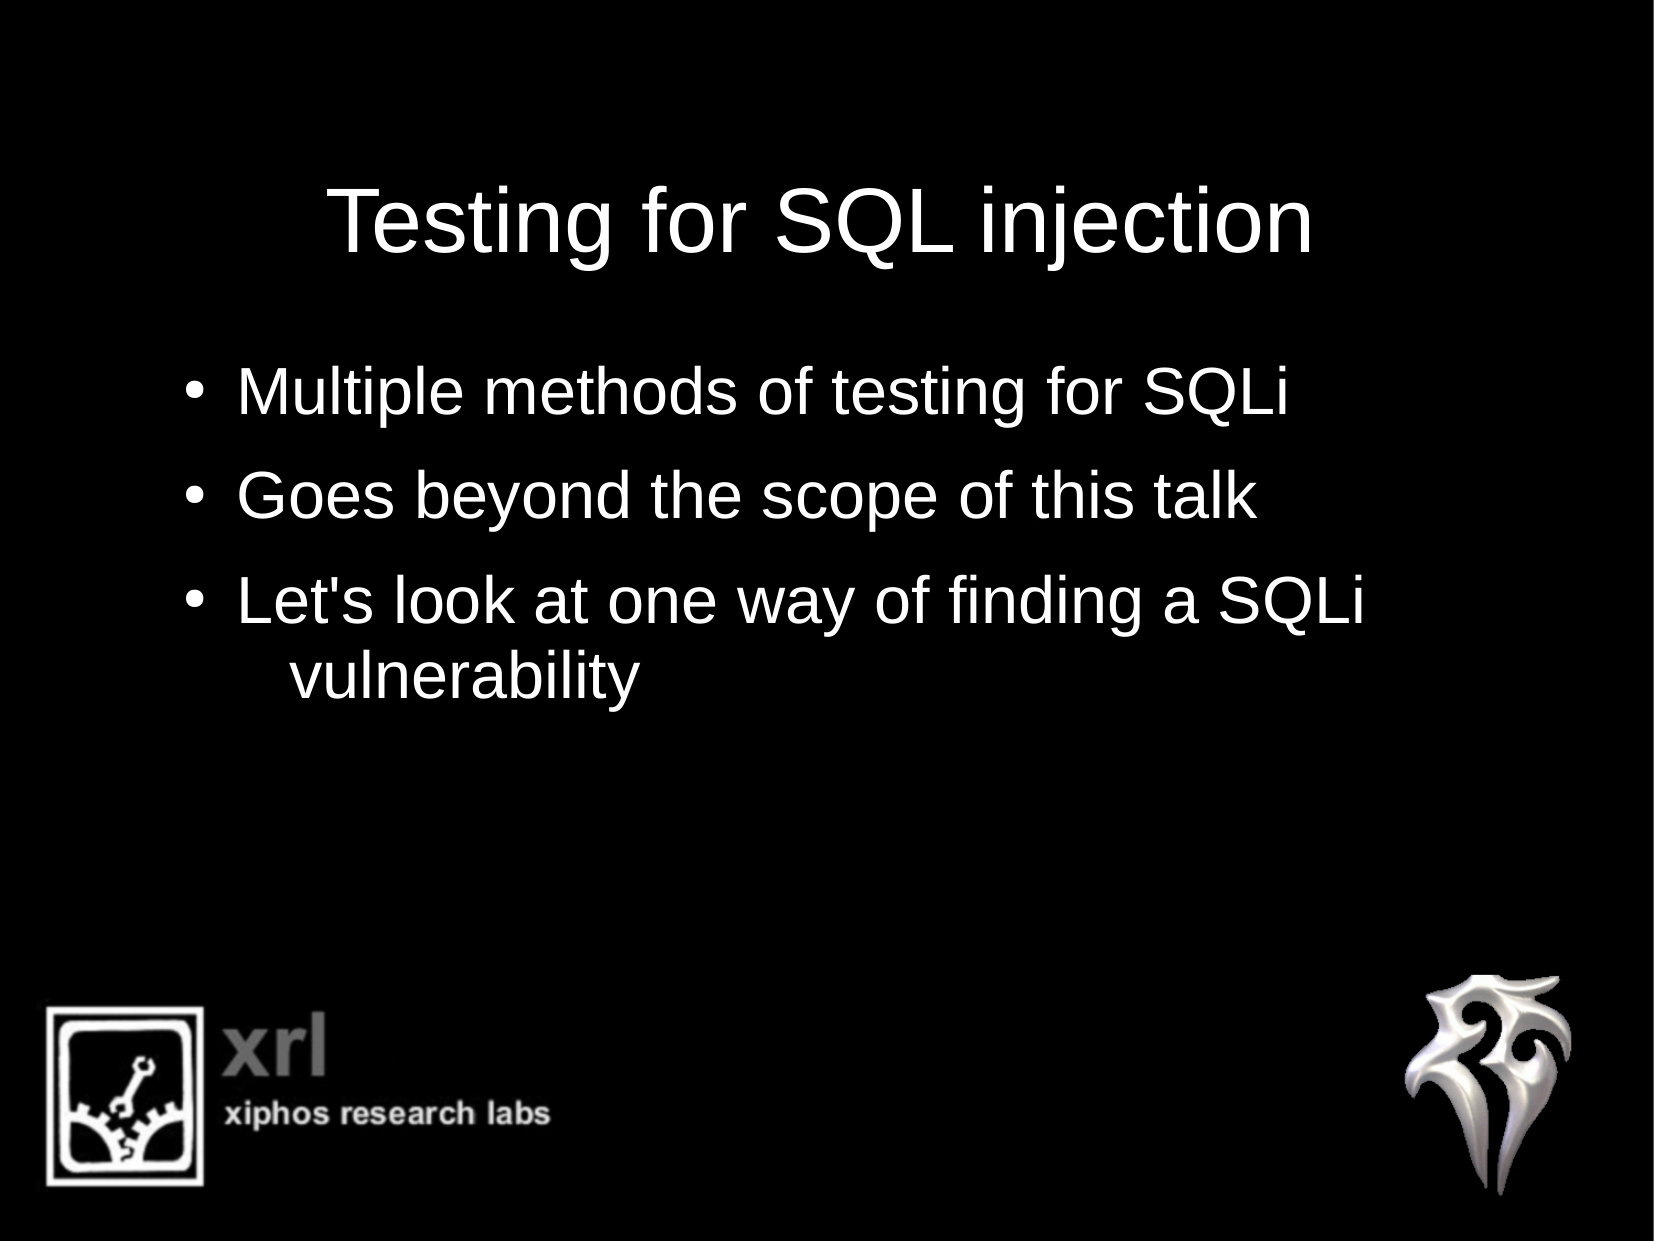

# Testing for SQL injection
Multiple methods of testing for SQLi
Goes beyond the scope of this talk
Let's look at one way of finding a SQLi vulnerability